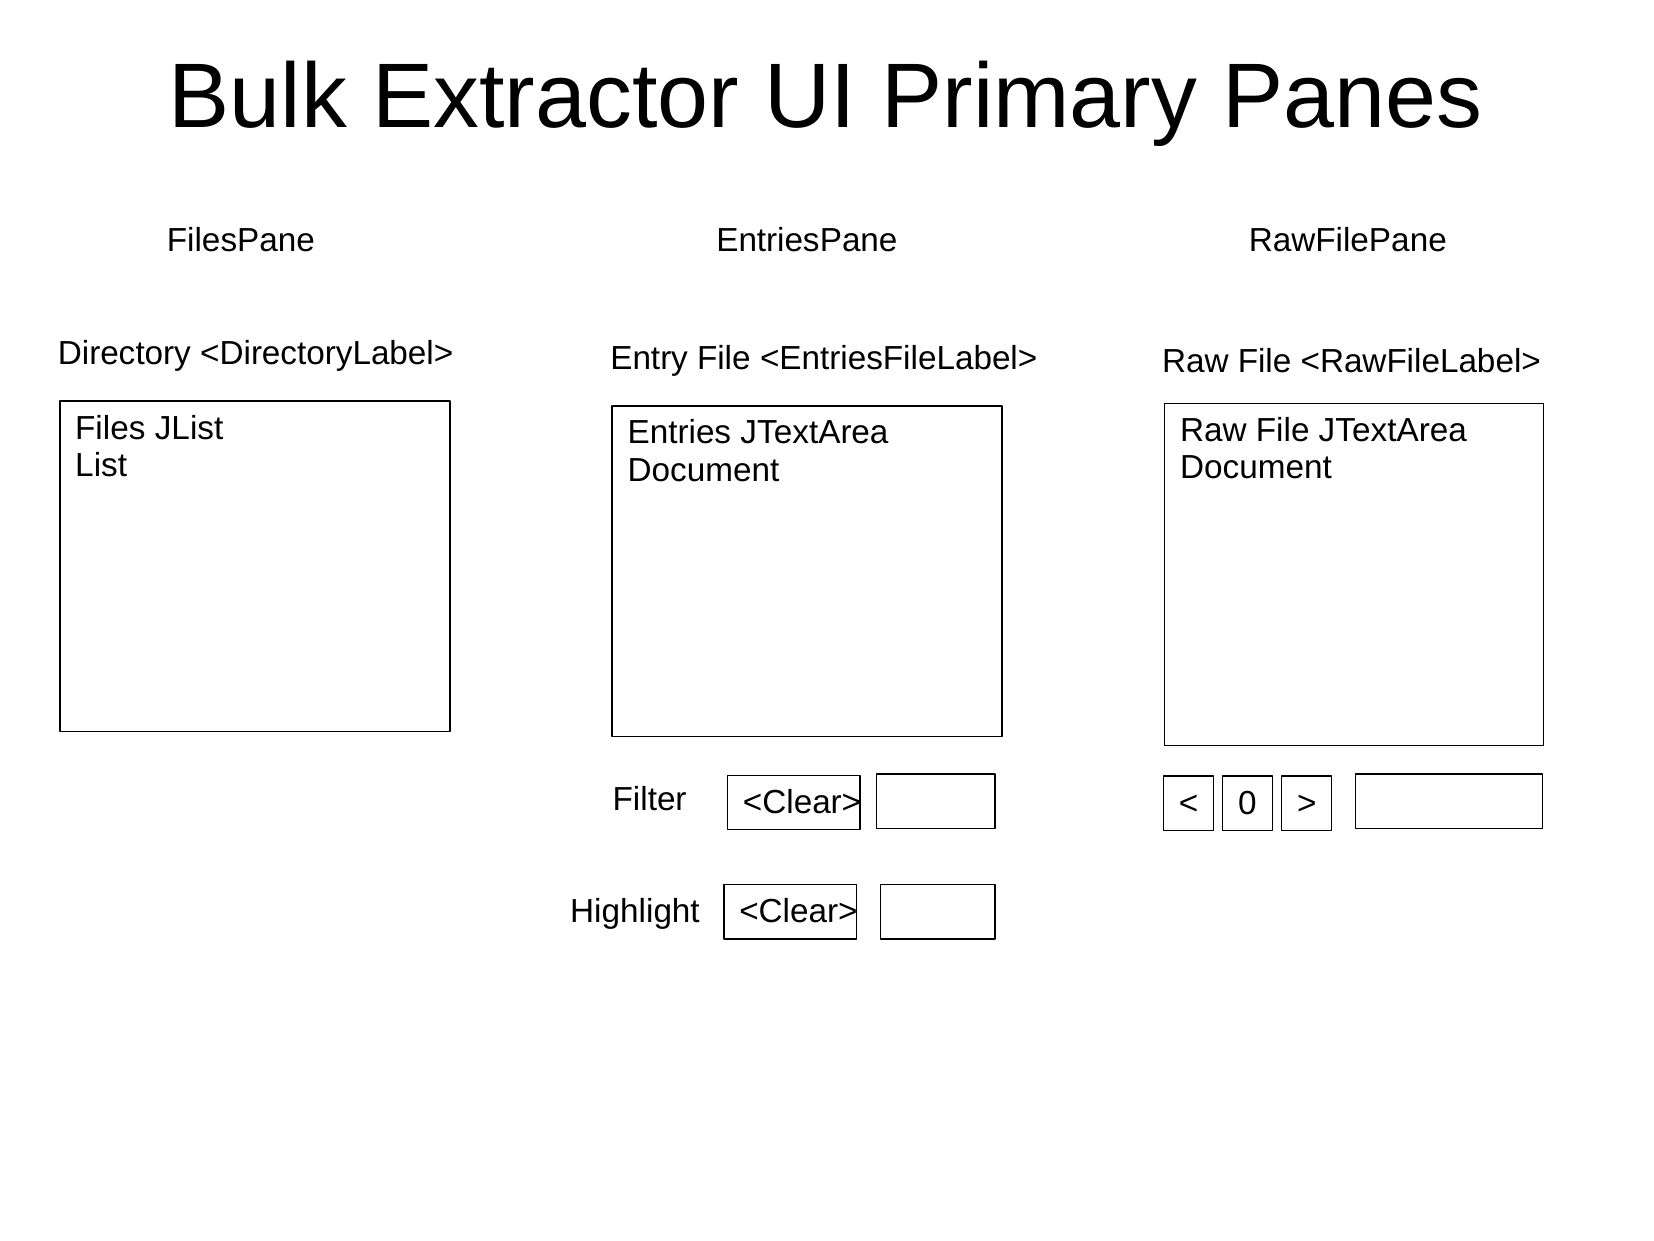

# Bulk Extractor UI Primary Panes
FilesPane
EntriesPane
RawFilePane
Directory <DirectoryLabel>
Entry File <EntriesFileLabel>
Raw File <RawFileLabel>
Files JList
List
Raw File JTextArea
Document
Entries JTextArea
Document
Filter
<Clear>
<
0
>
Highlight
<Clear>